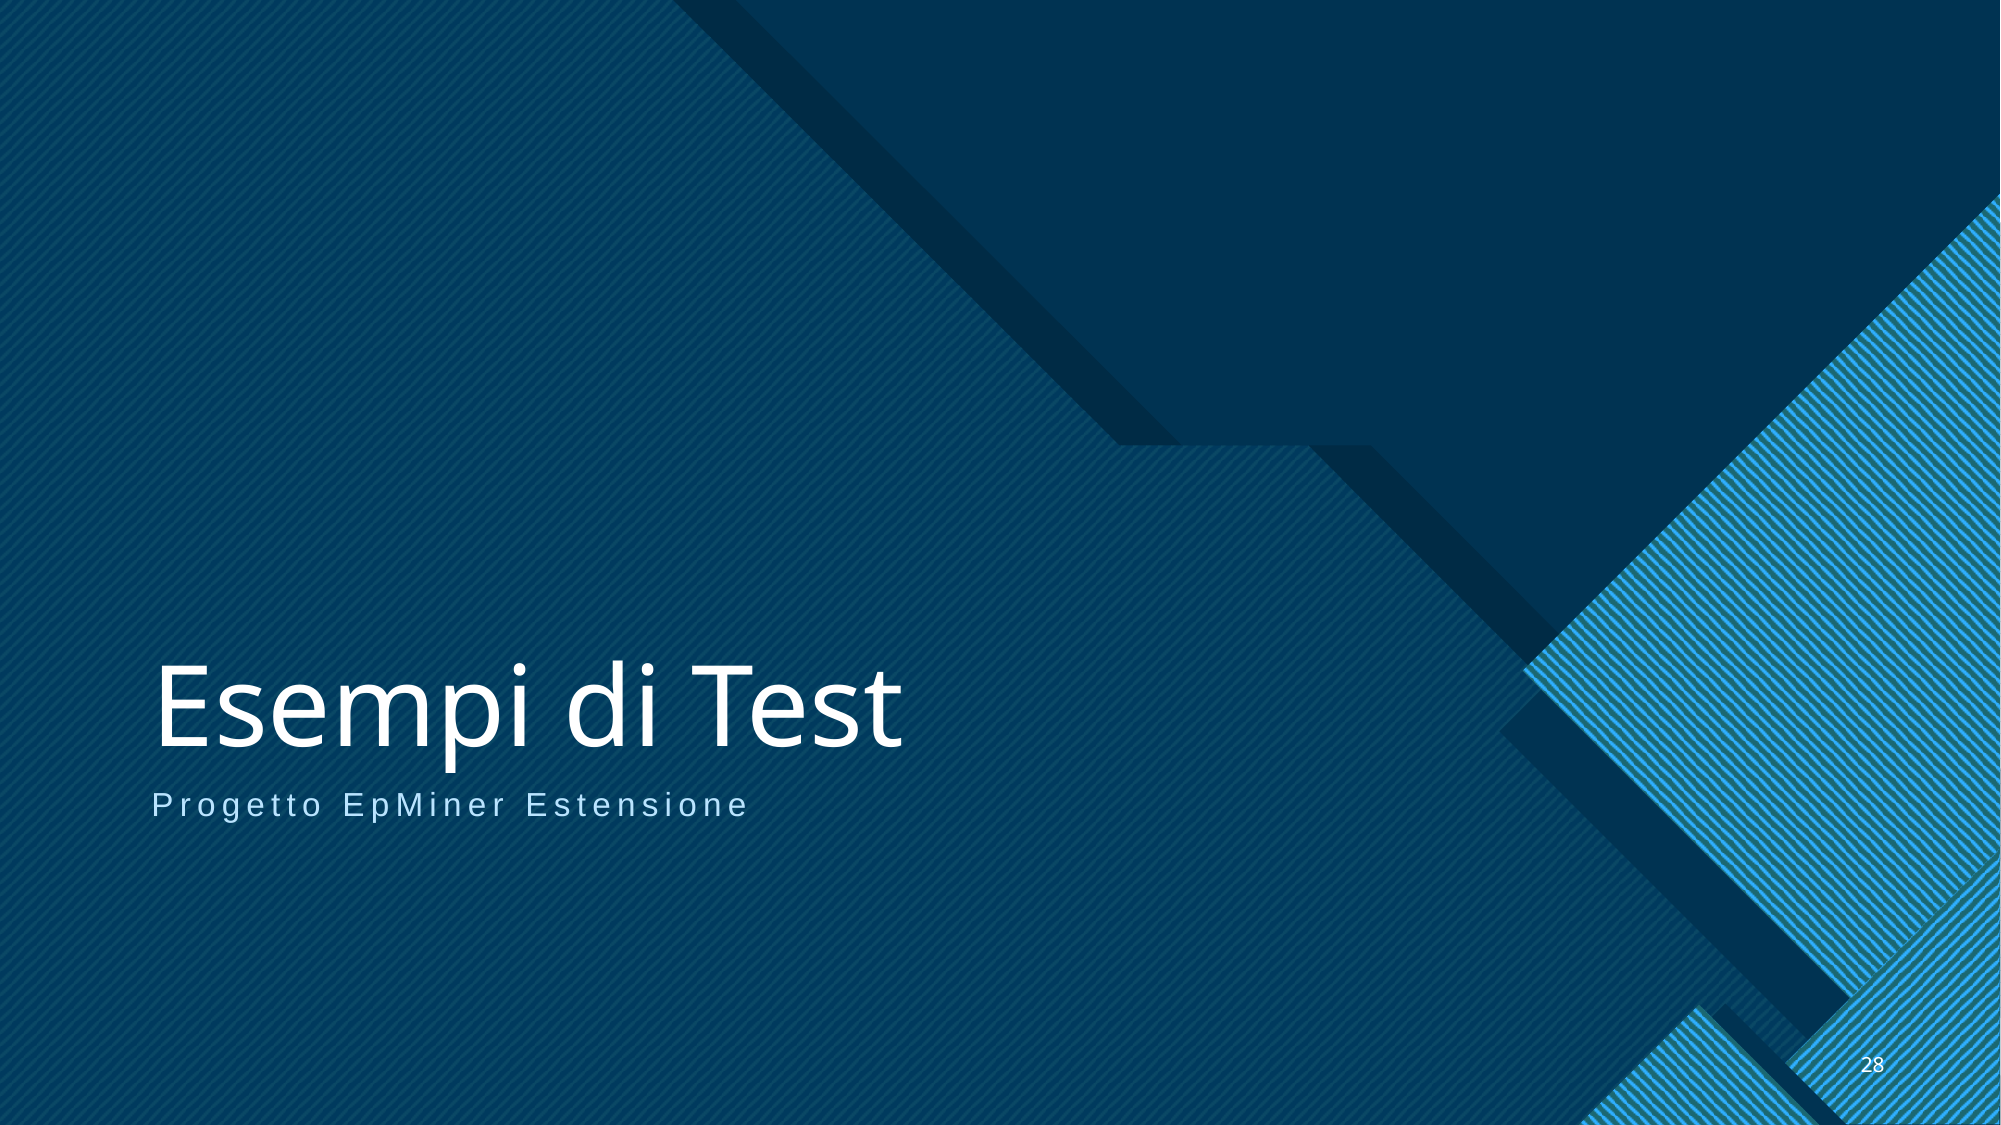

# Esempi di Test
Progetto EpMiner Estensione